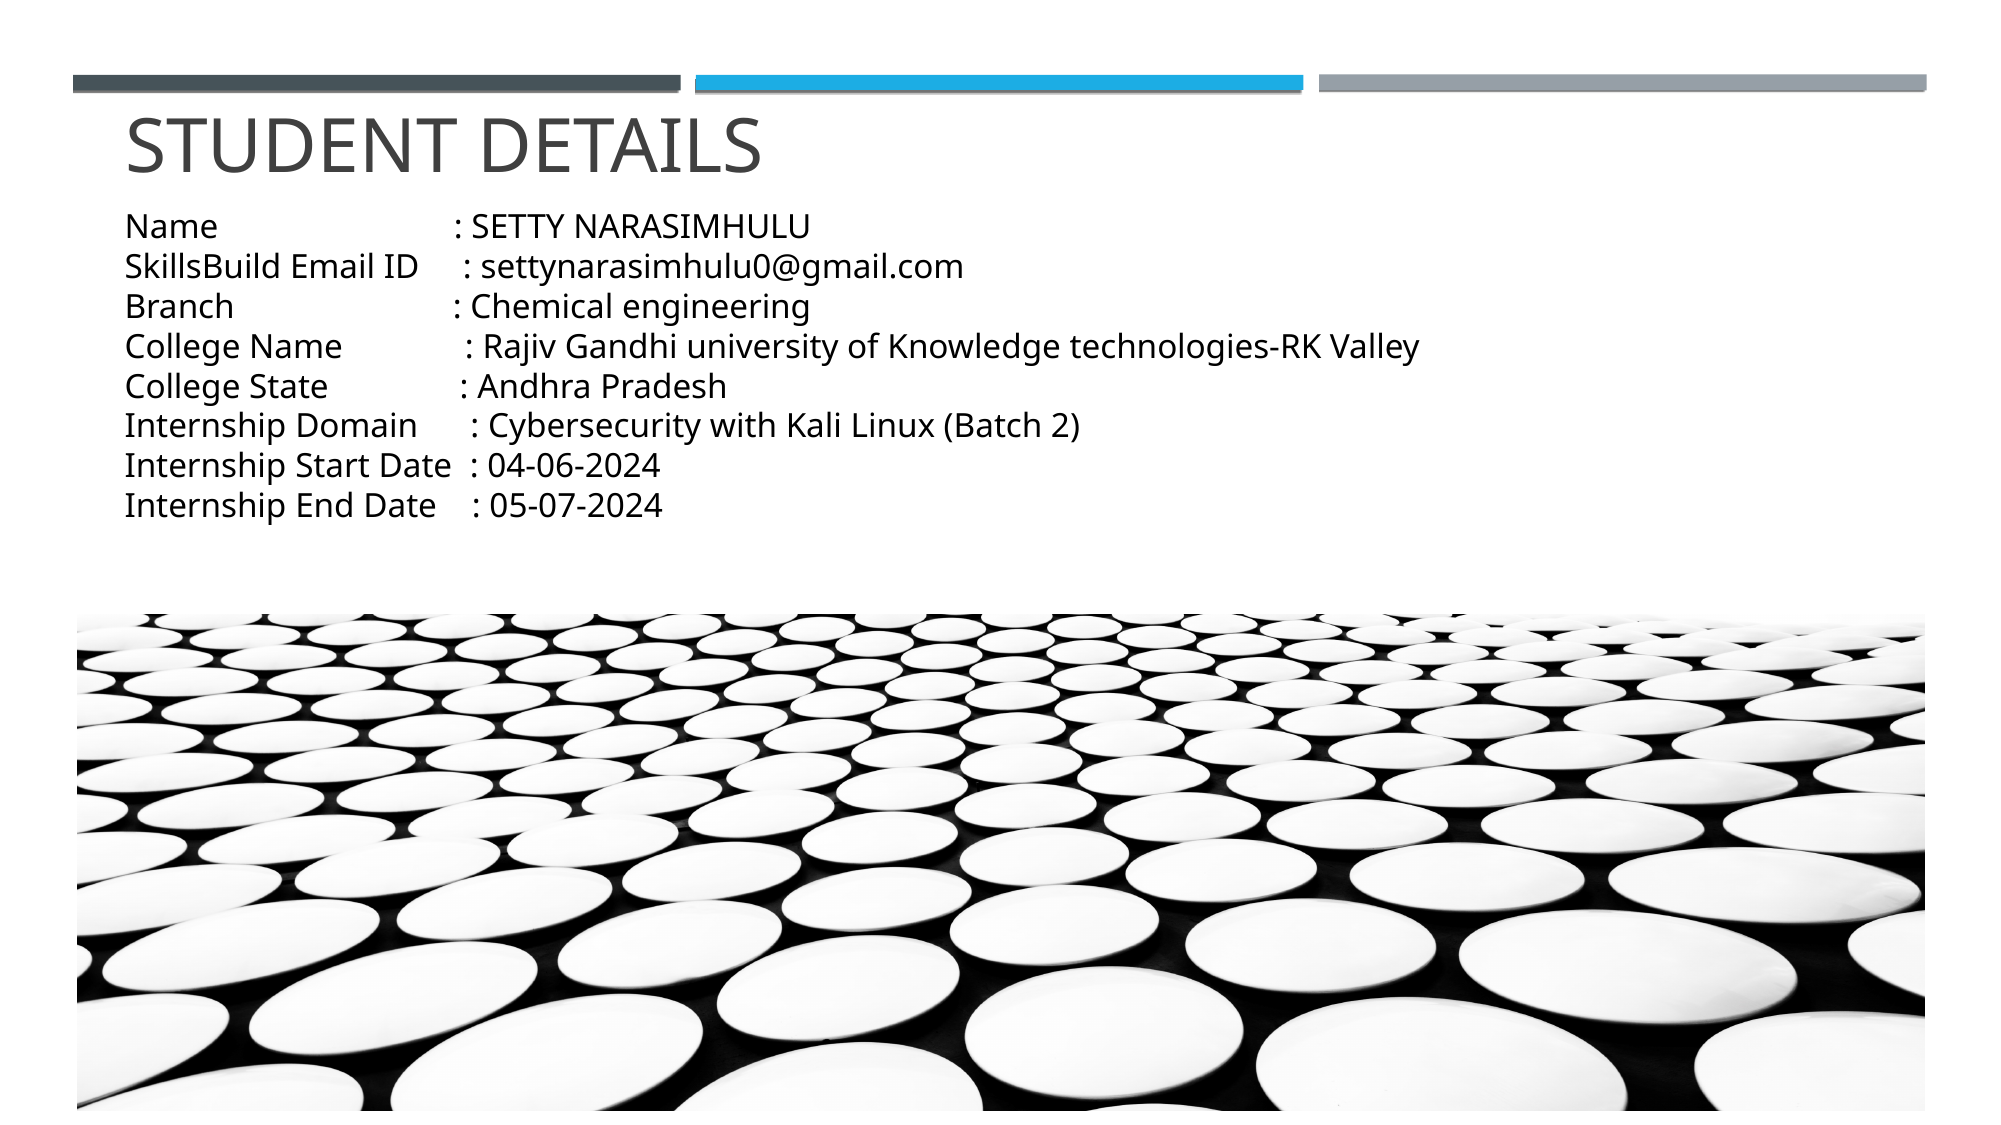

# Student Details
Name : SETTY NARASIMHULU
SkillsBuild Email ID : settynarasimhulu0@gmail.com
Branch : Chemical engineering
College Name : Rajiv Gandhi university of Knowledge technologies-RK Valley
College State : Andhra Pradesh
Internship Domain : Cybersecurity with Kali Linux (Batch 2)
Internship Start Date : 04-06-2024
Internship End Date : 05-07-2024